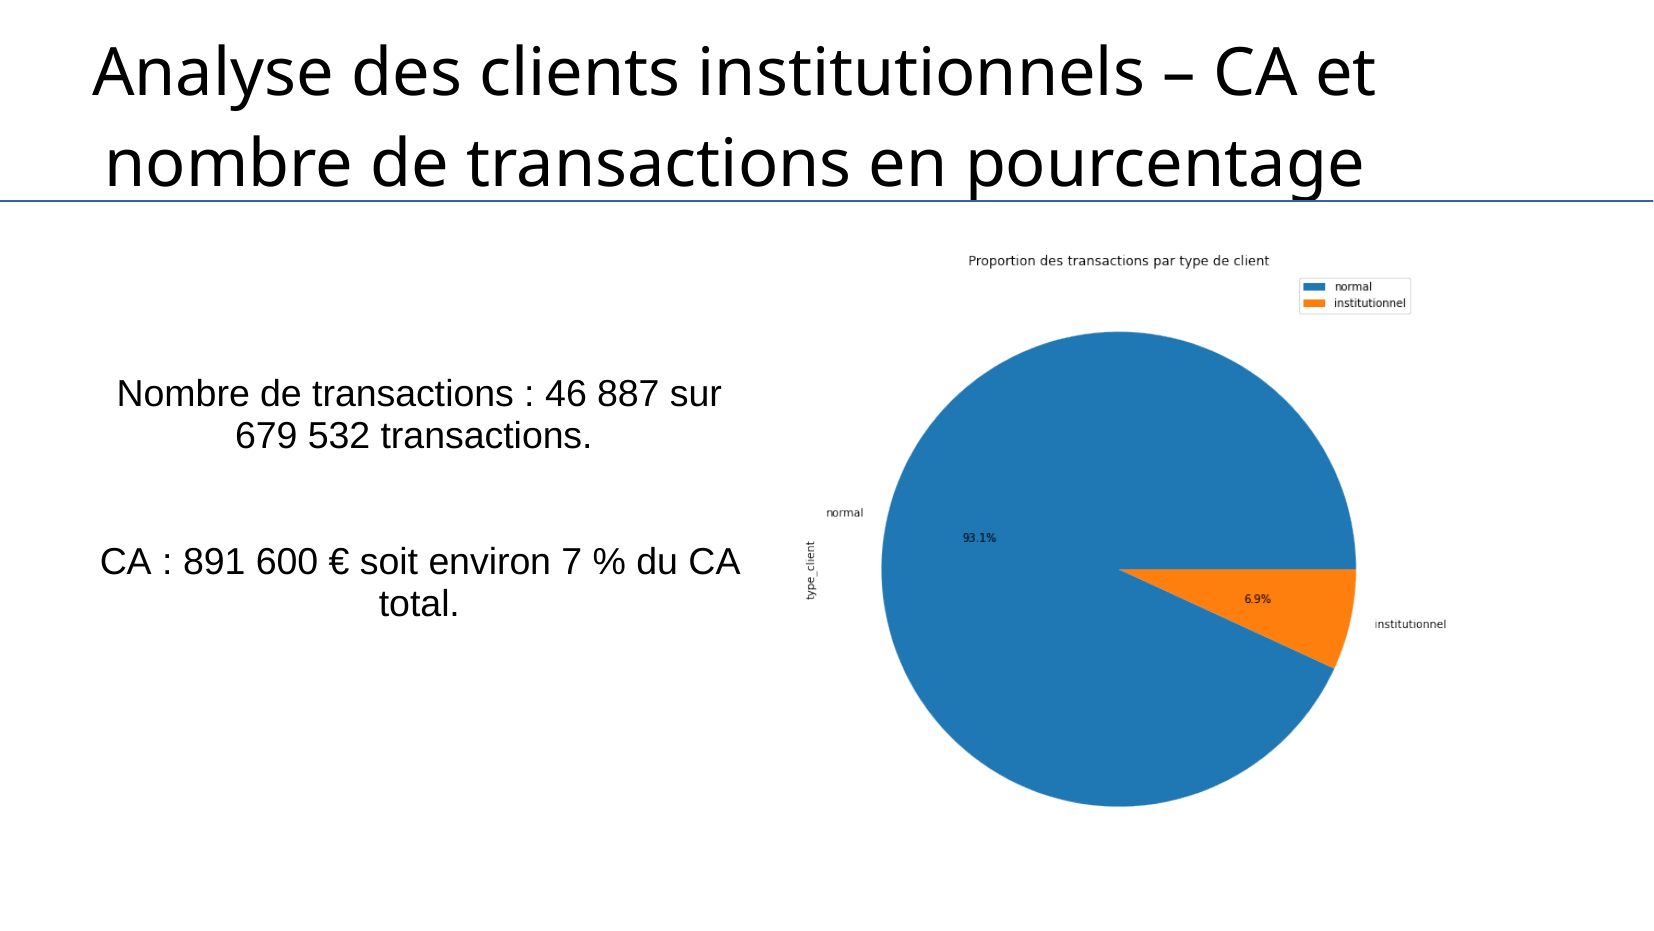

# Analyse des clients institutionnels – CA et nombre de transactions en pourcentage
Nombre de transactions : 46 887 sur 679 532 transactions.
CA : 891 600 € soit environ 7 % du CA total.